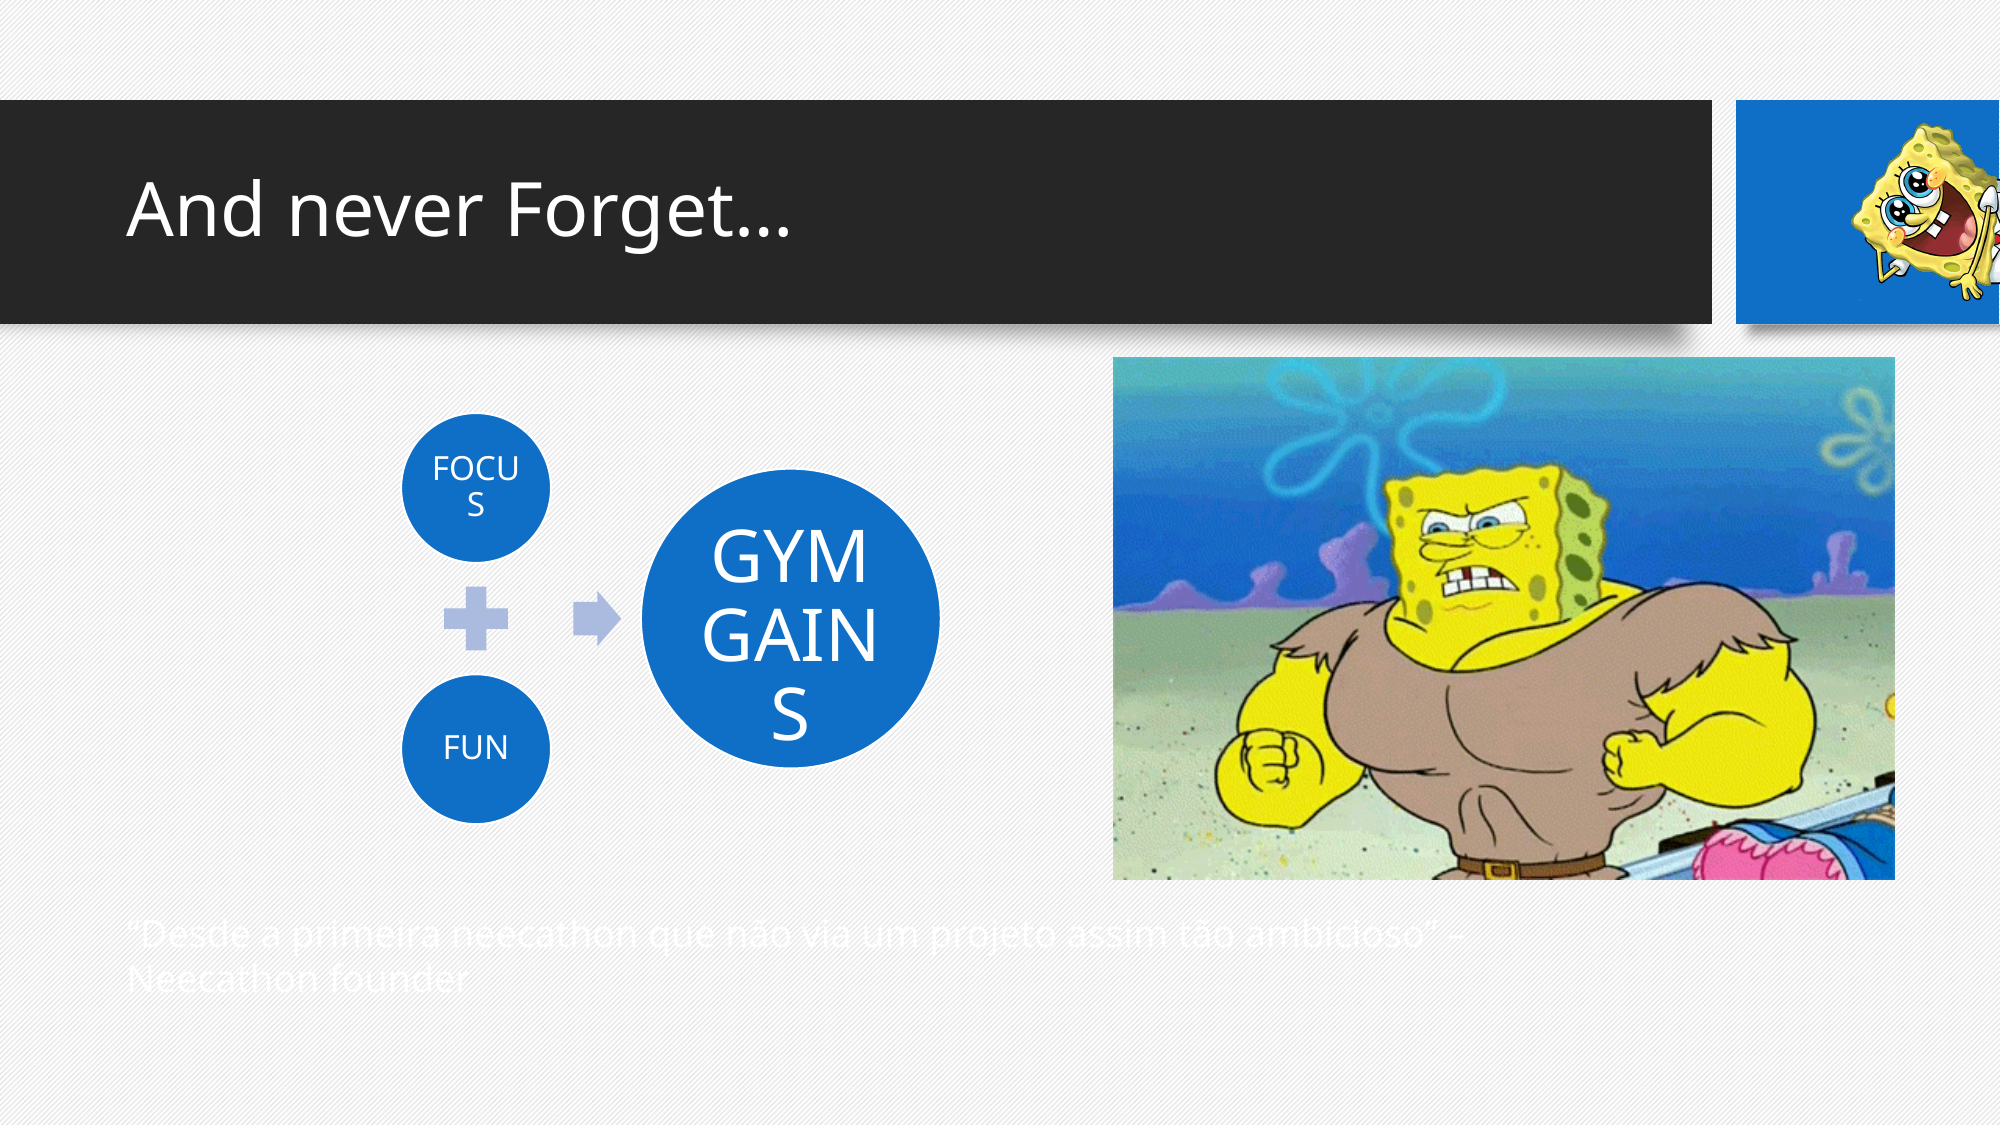

# And never Forget…
FOCUS
GYM GAINS
FUN
“Desde a primeira neecathon que não via um projeto assim tão ambicioso” – Neecathon founder